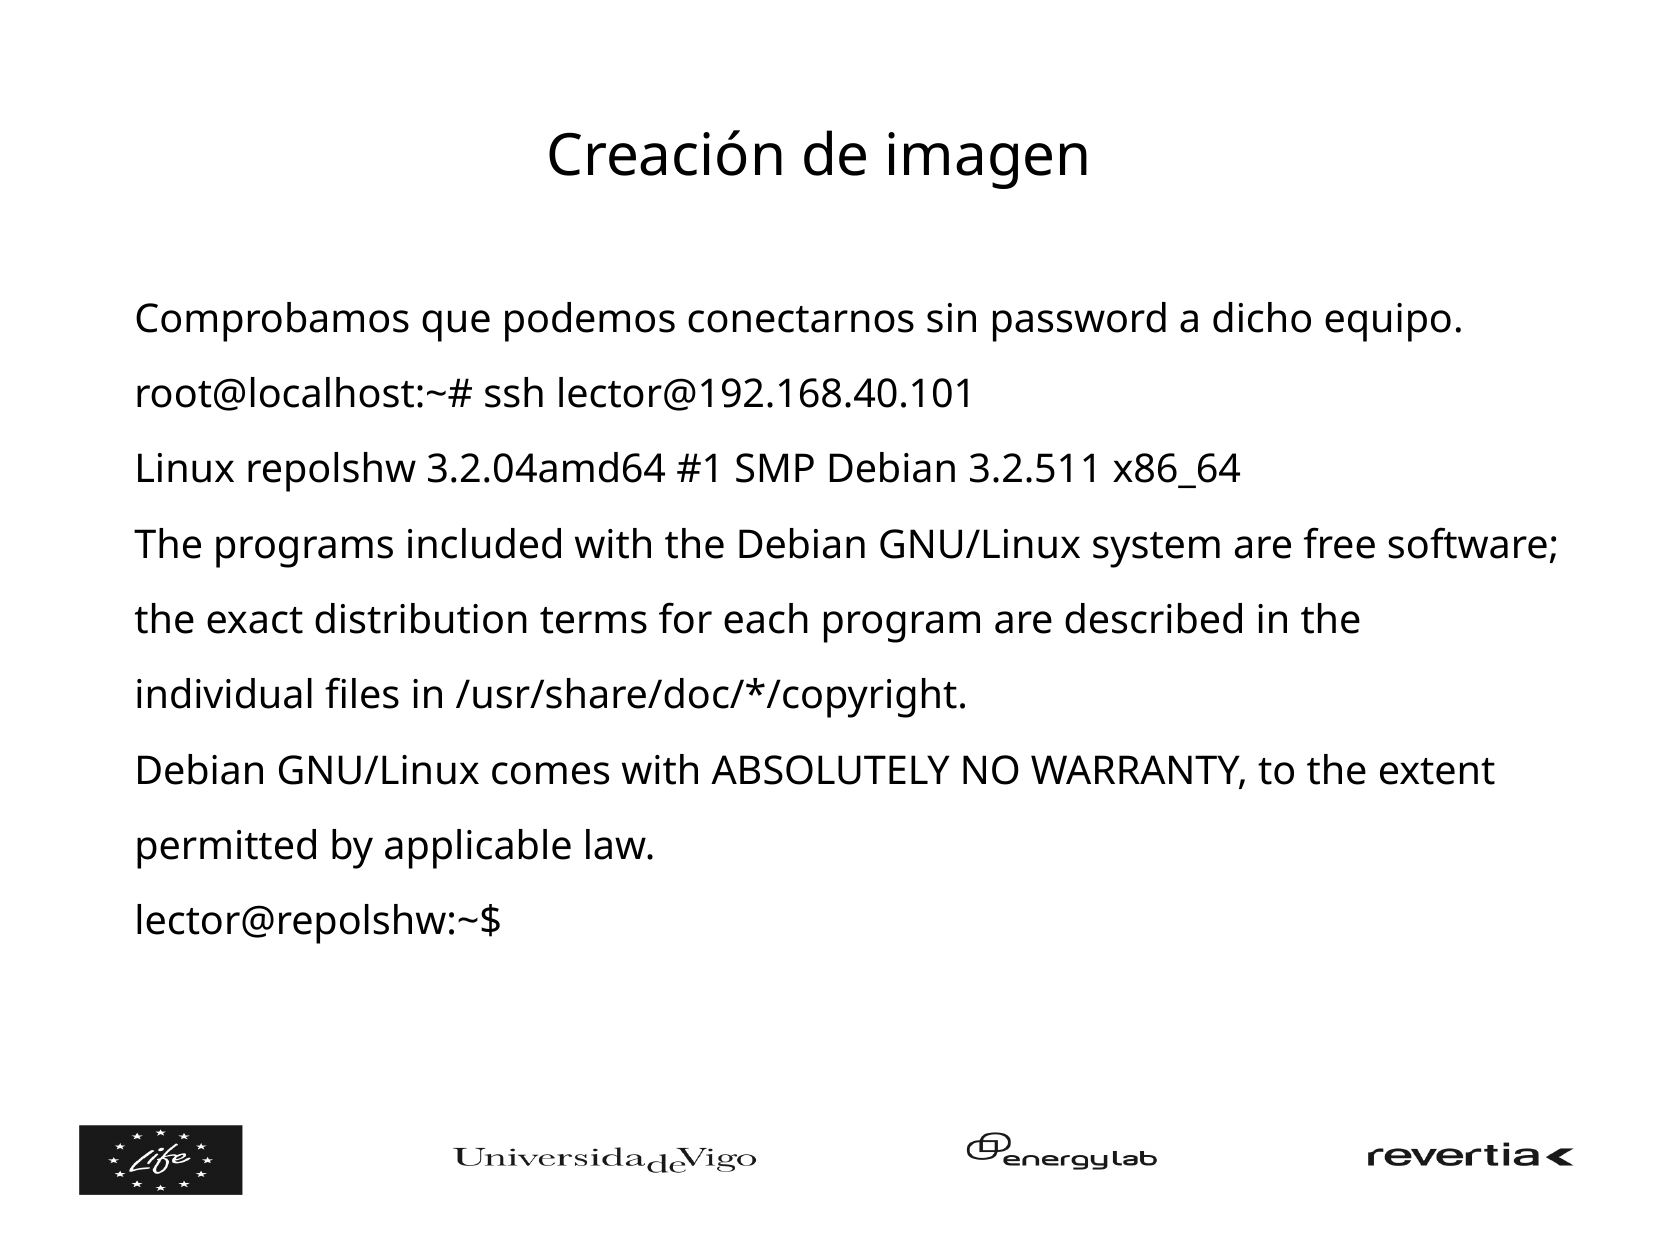

# Creación de imagen
Comprobamos que podemos conectarnos sin password a dicho equipo.
root@localhost:~# ssh lector@192.168.40.101
Linux repolshw 3.2.0­4­amd64 #1 SMP Debian 3.2.51­1 x86_64
The programs included with the Debian GNU/Linux system are free software;
the exact distribution terms for each program are described in the
individual files in /usr/share/doc/*/copyright.
Debian GNU/Linux comes with ABSOLUTELY NO WARRANTY, to the extent
permitted by applicable law.
lector@repolshw:~$